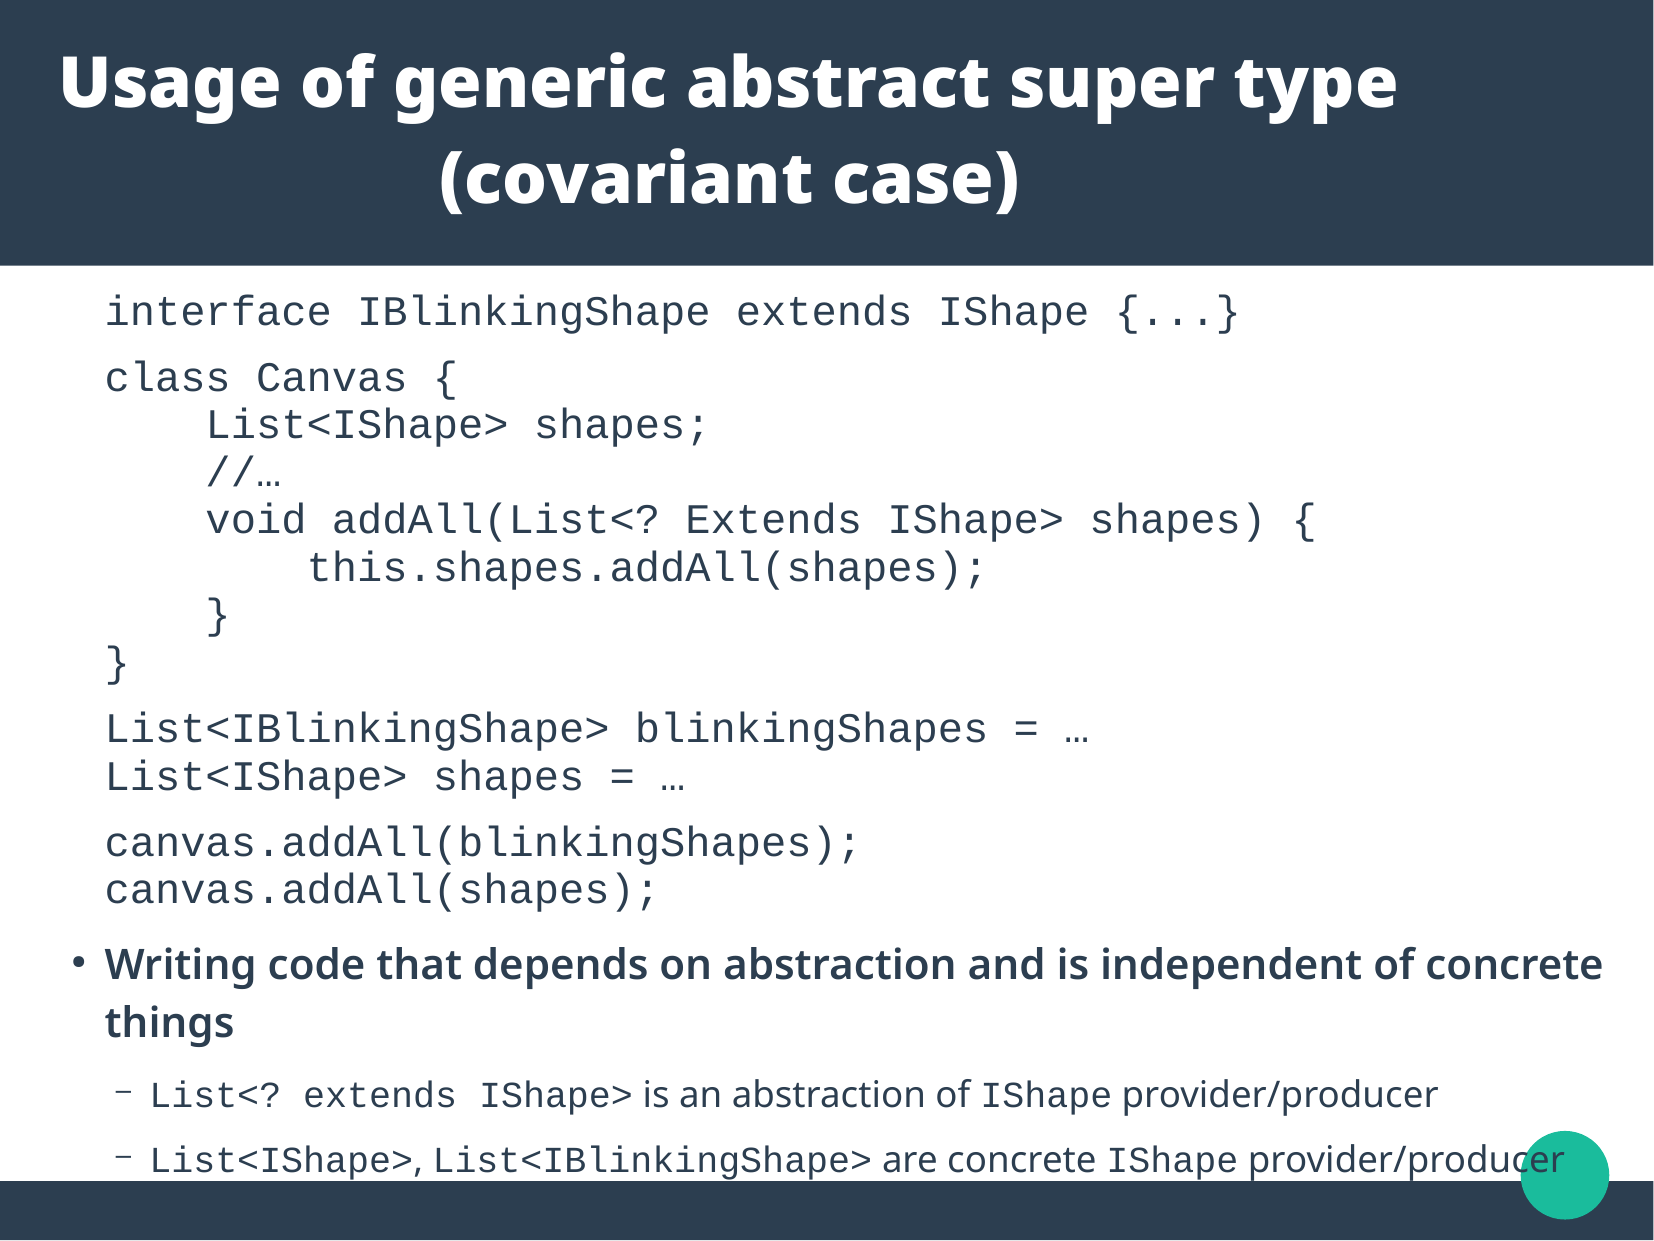

# Usage of generic abstract super type (covariant case)
interface IBlinkingShape extends IShape {...}
class Canvas {
 List<IShape> shapes;
 //…
 void addAll(List<? Extends IShape> shapes) {
 this.shapes.addAll(shapes);
 }
}
List<IBlinkingShape> blinkingShapes = …
List<IShape> shapes = …
canvas.addAll(blinkingShapes);
canvas.addAll(shapes);
Writing code that depends on abstraction and is independent of concrete things
List<? extends IShape> is an abstraction of IShape provider/producer
List<IShape>, List<IBlinkingShape> are concrete IShape provider/producer